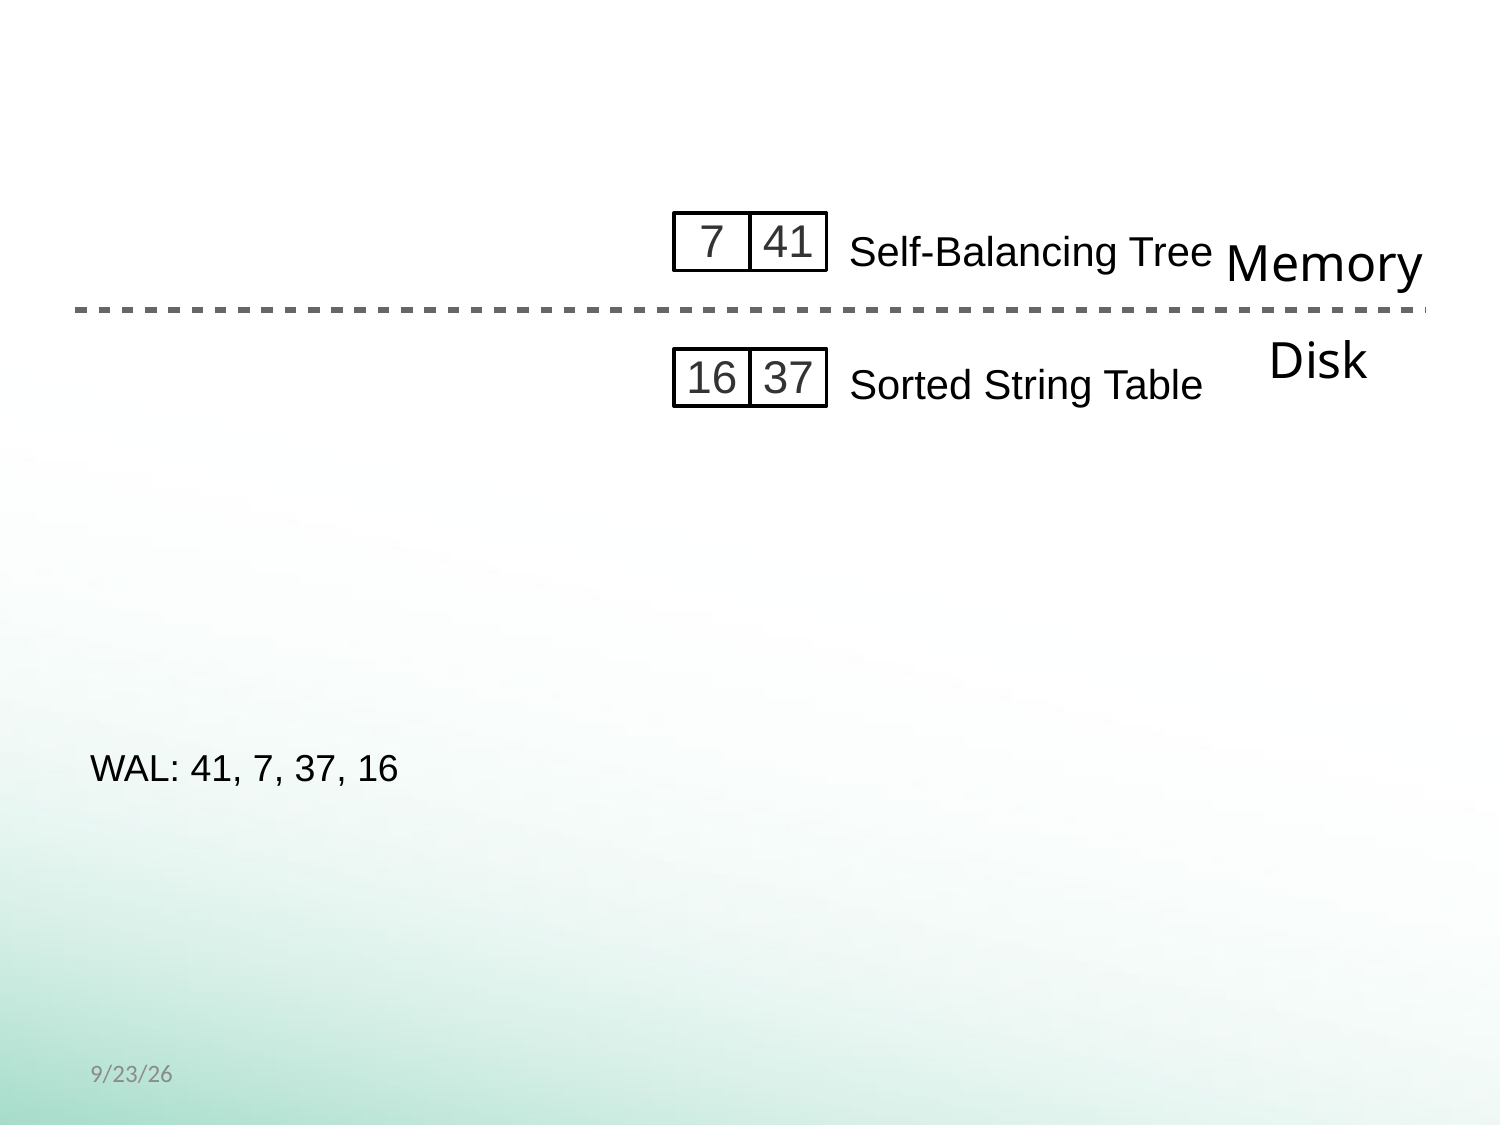

7
41
Memory
Self-Balancing Tree
Disk
16
37
Sorted String Table
WAL: 41, 7, 37, 16